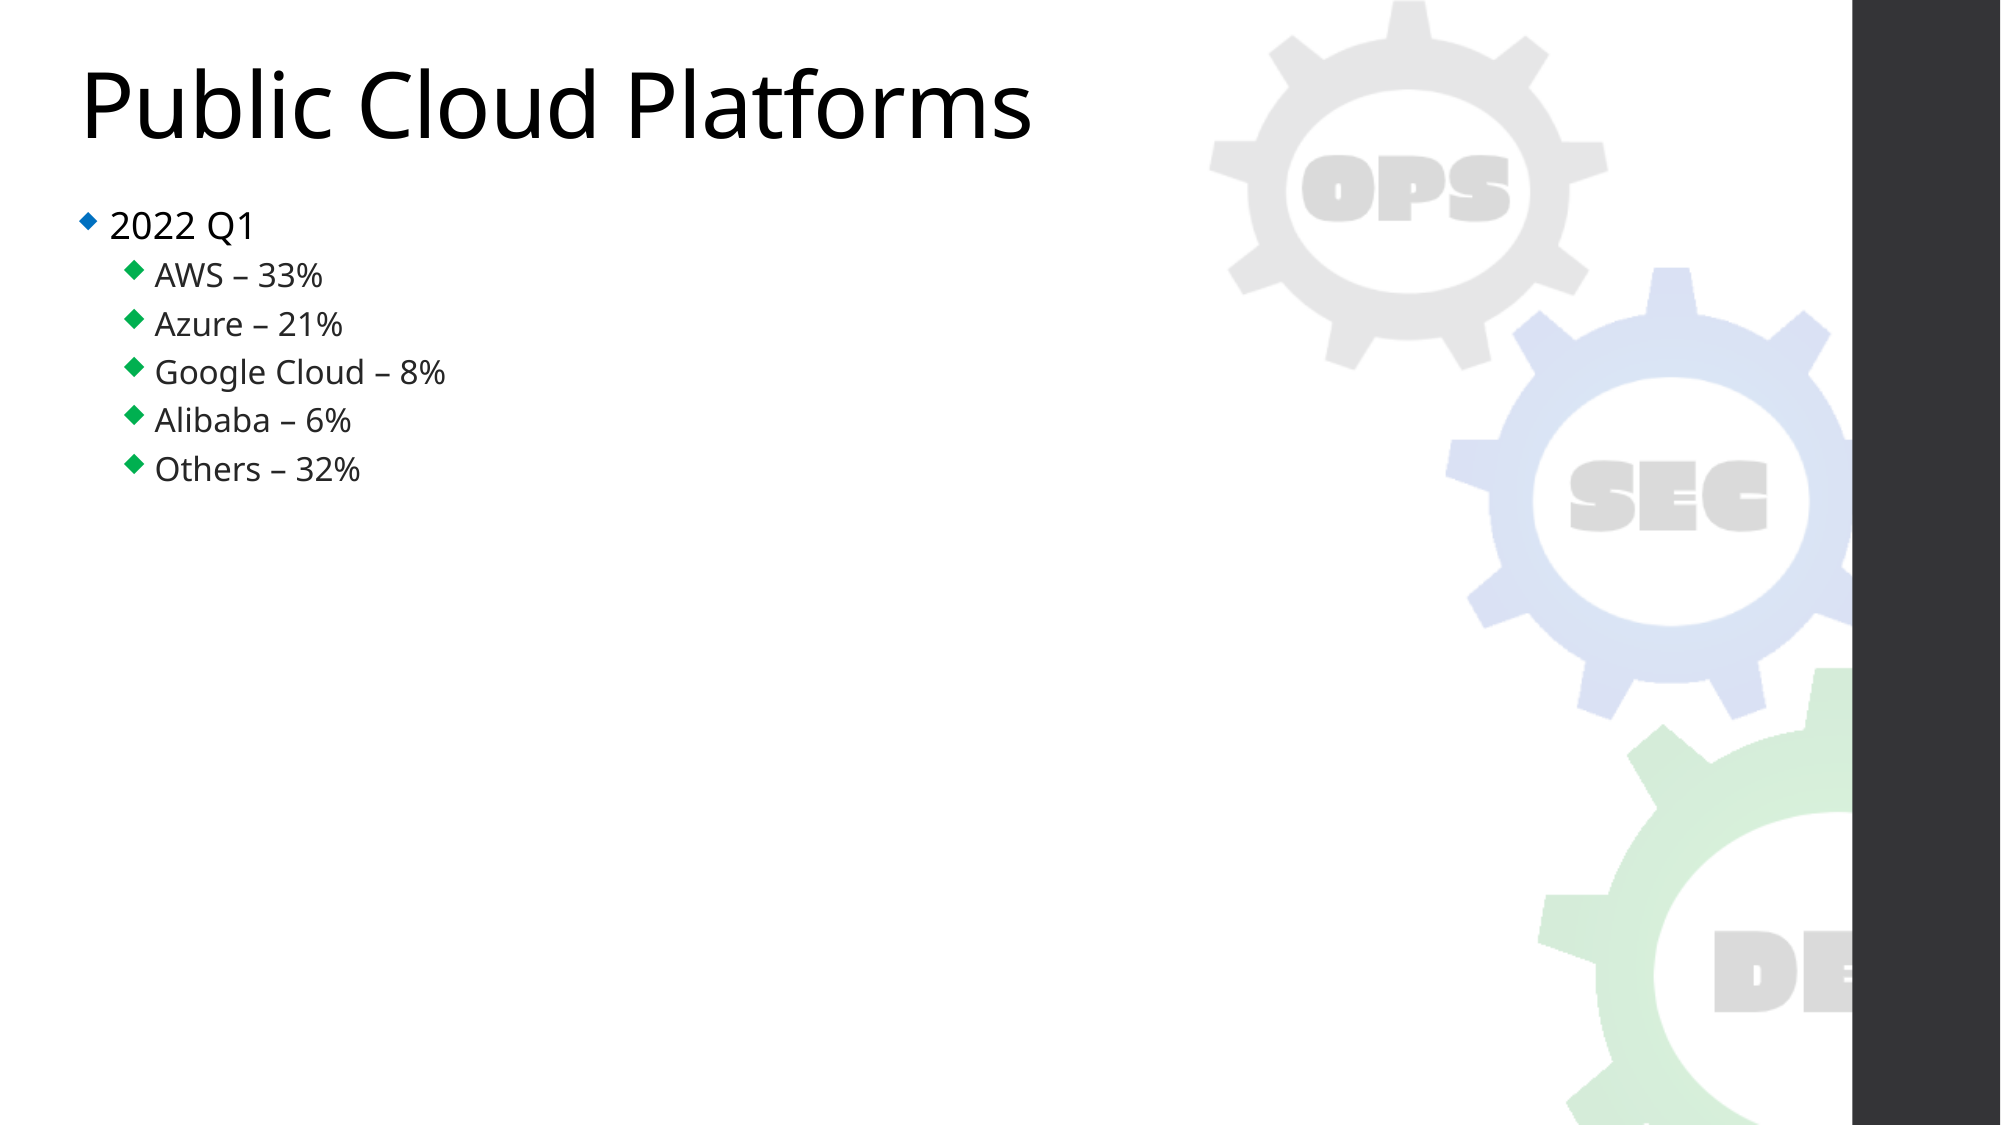

# Public Cloud Platforms
2022 Q1
AWS – 33%
Azure – 21%
Google Cloud – 8%
Alibaba – 6%
Others – 32%